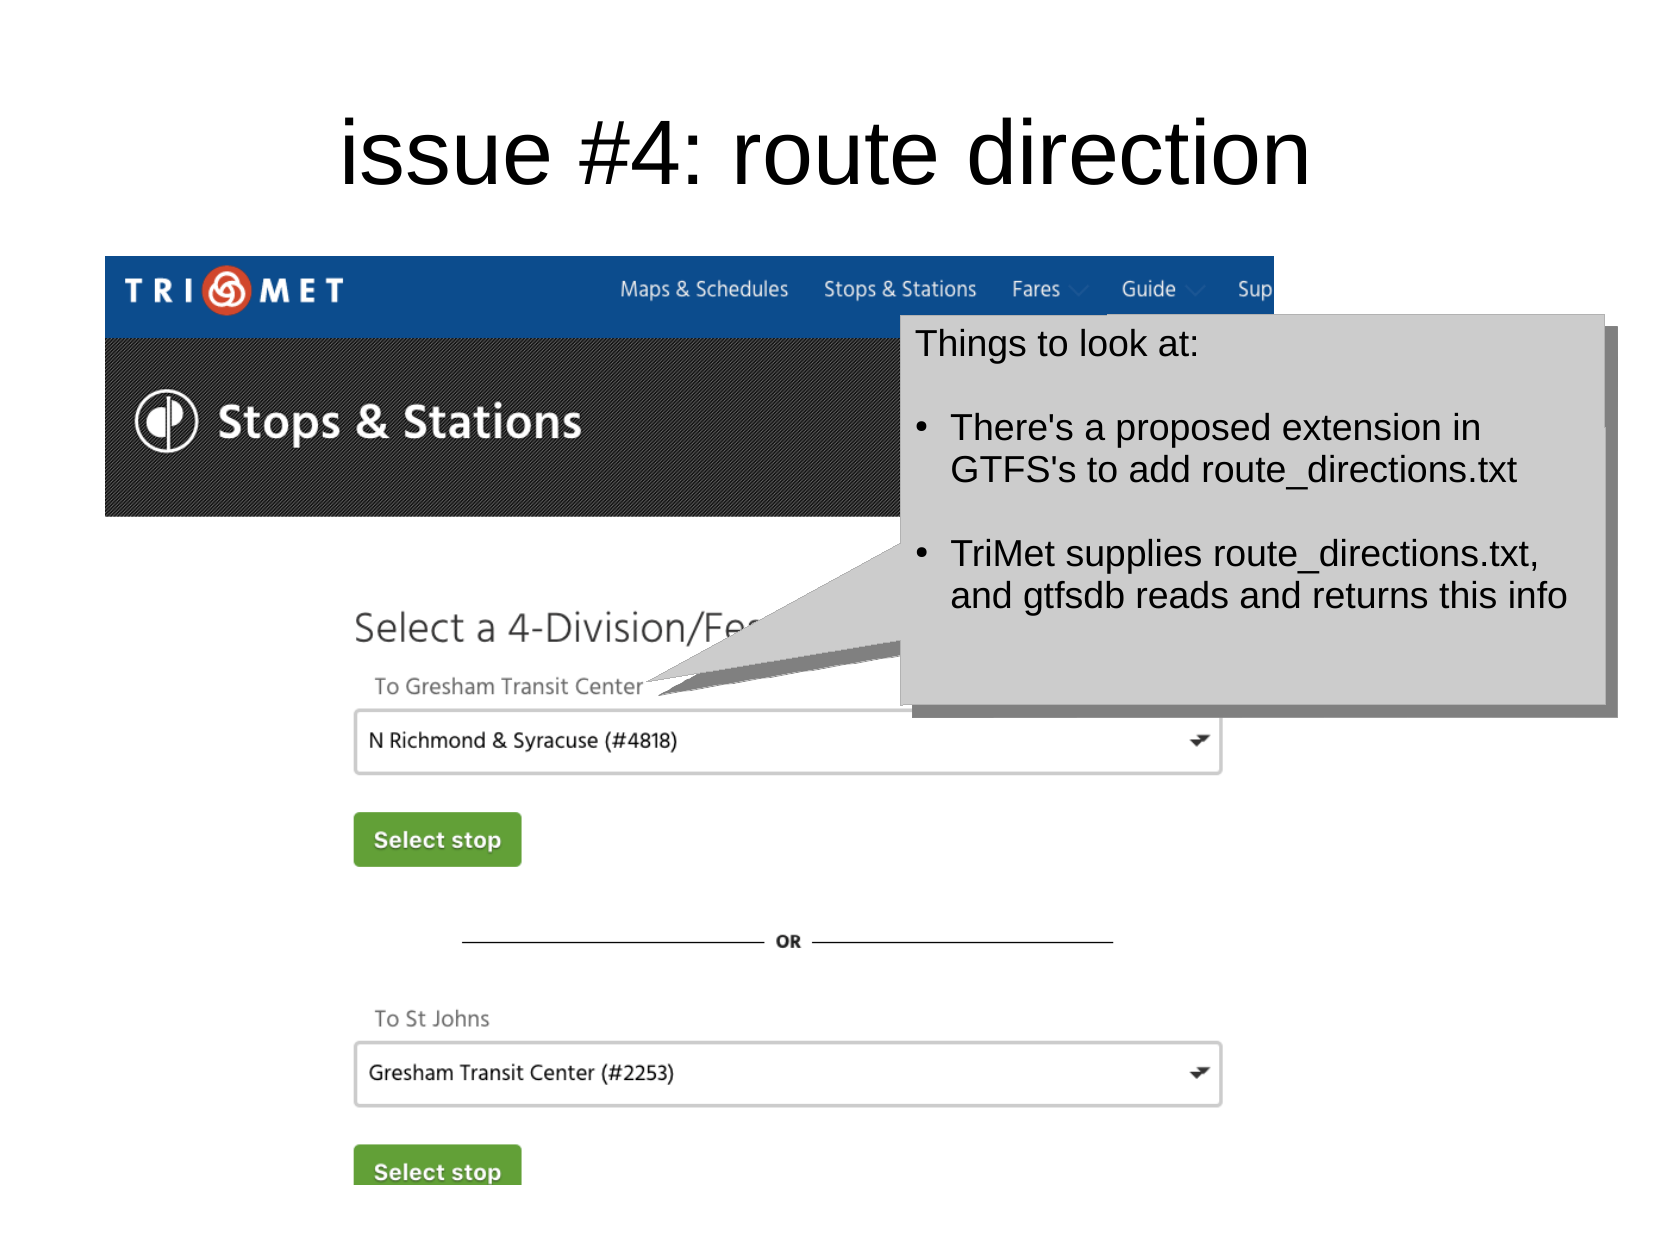

# issue #4: route direction
Things to look at:
There's a proposed extension in GTFS's to add route_directions.txt
TriMet supplies route_directions.txt, and gtfsdb reads and returns this info